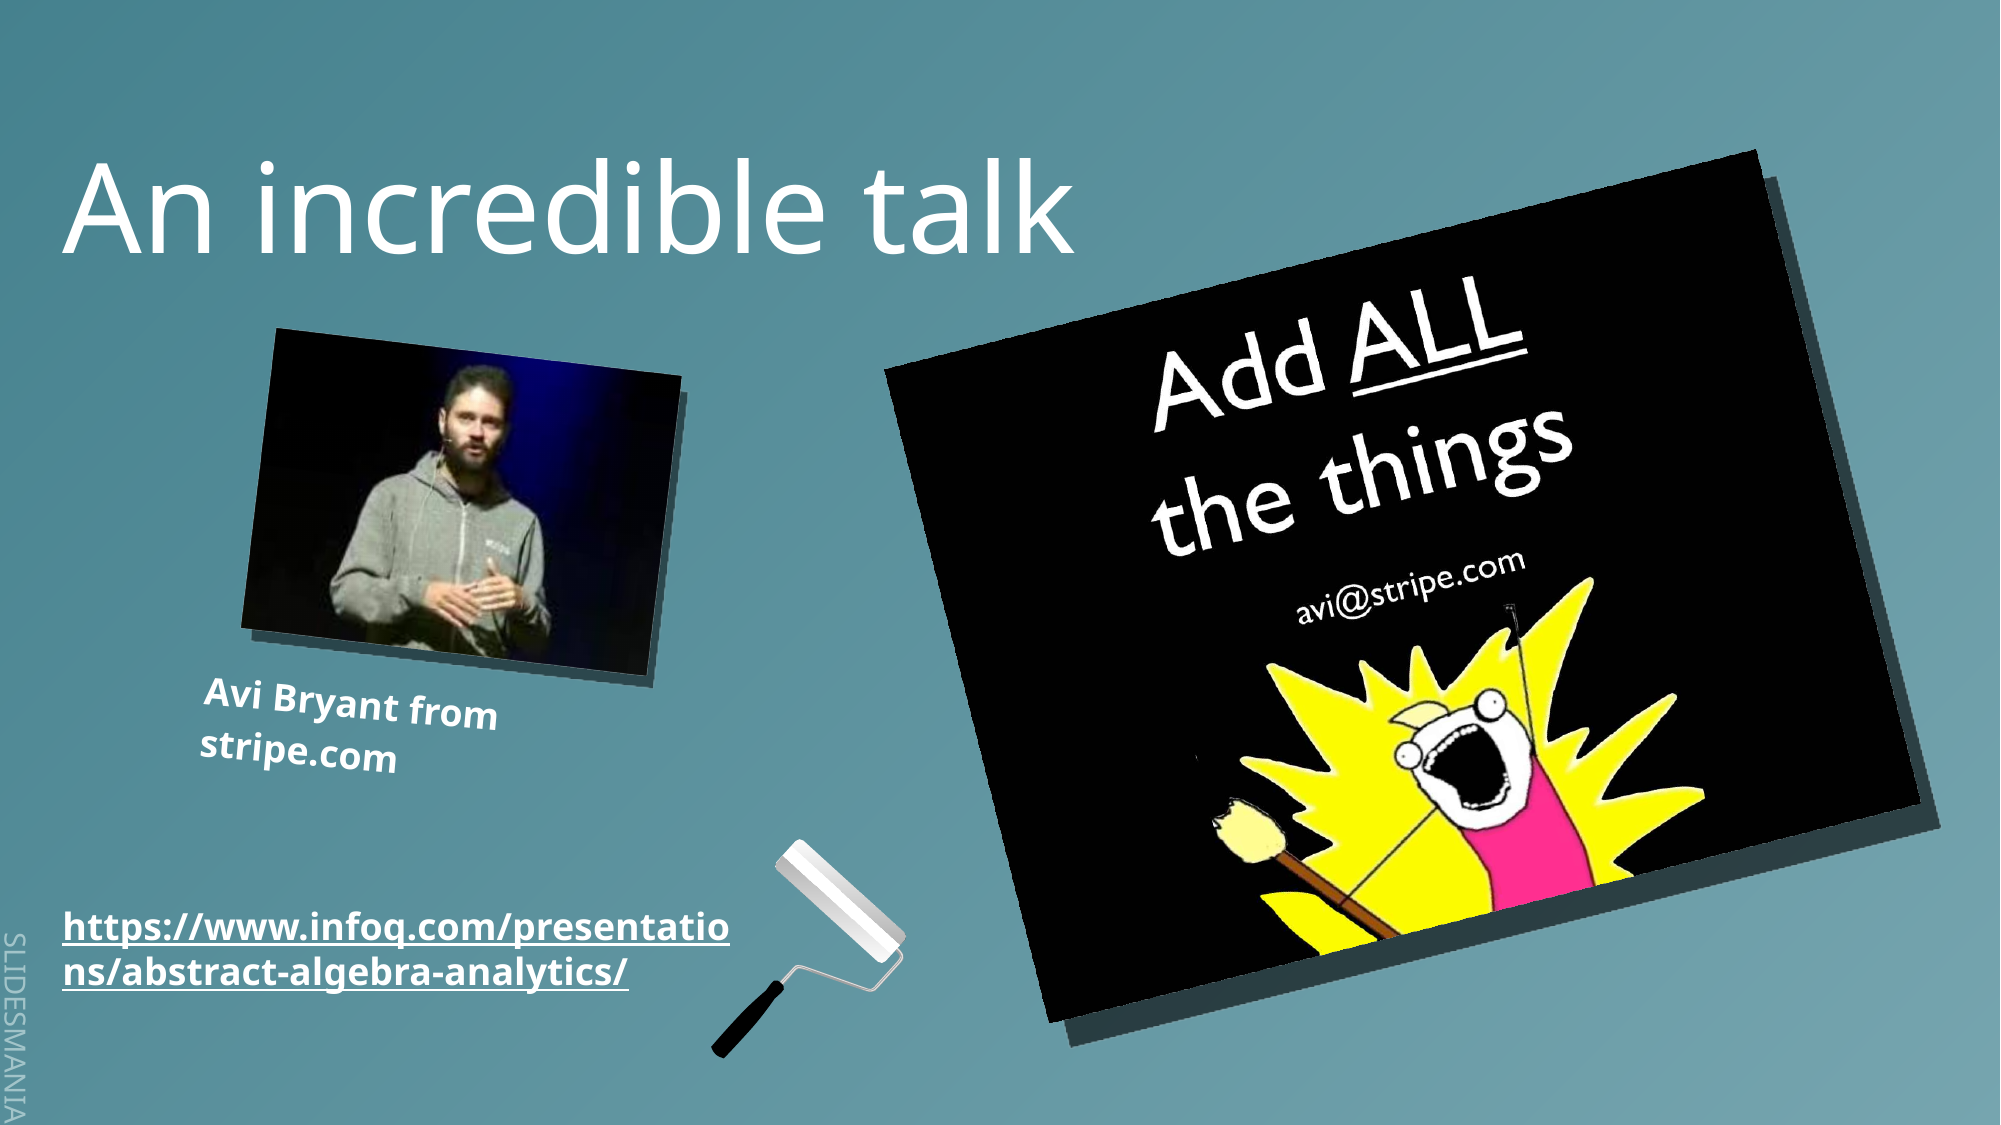

# An incredible talk
Avi Bryant from stripe.com
https://www.infoq.com/presentations/abstract-algebra-analytics/